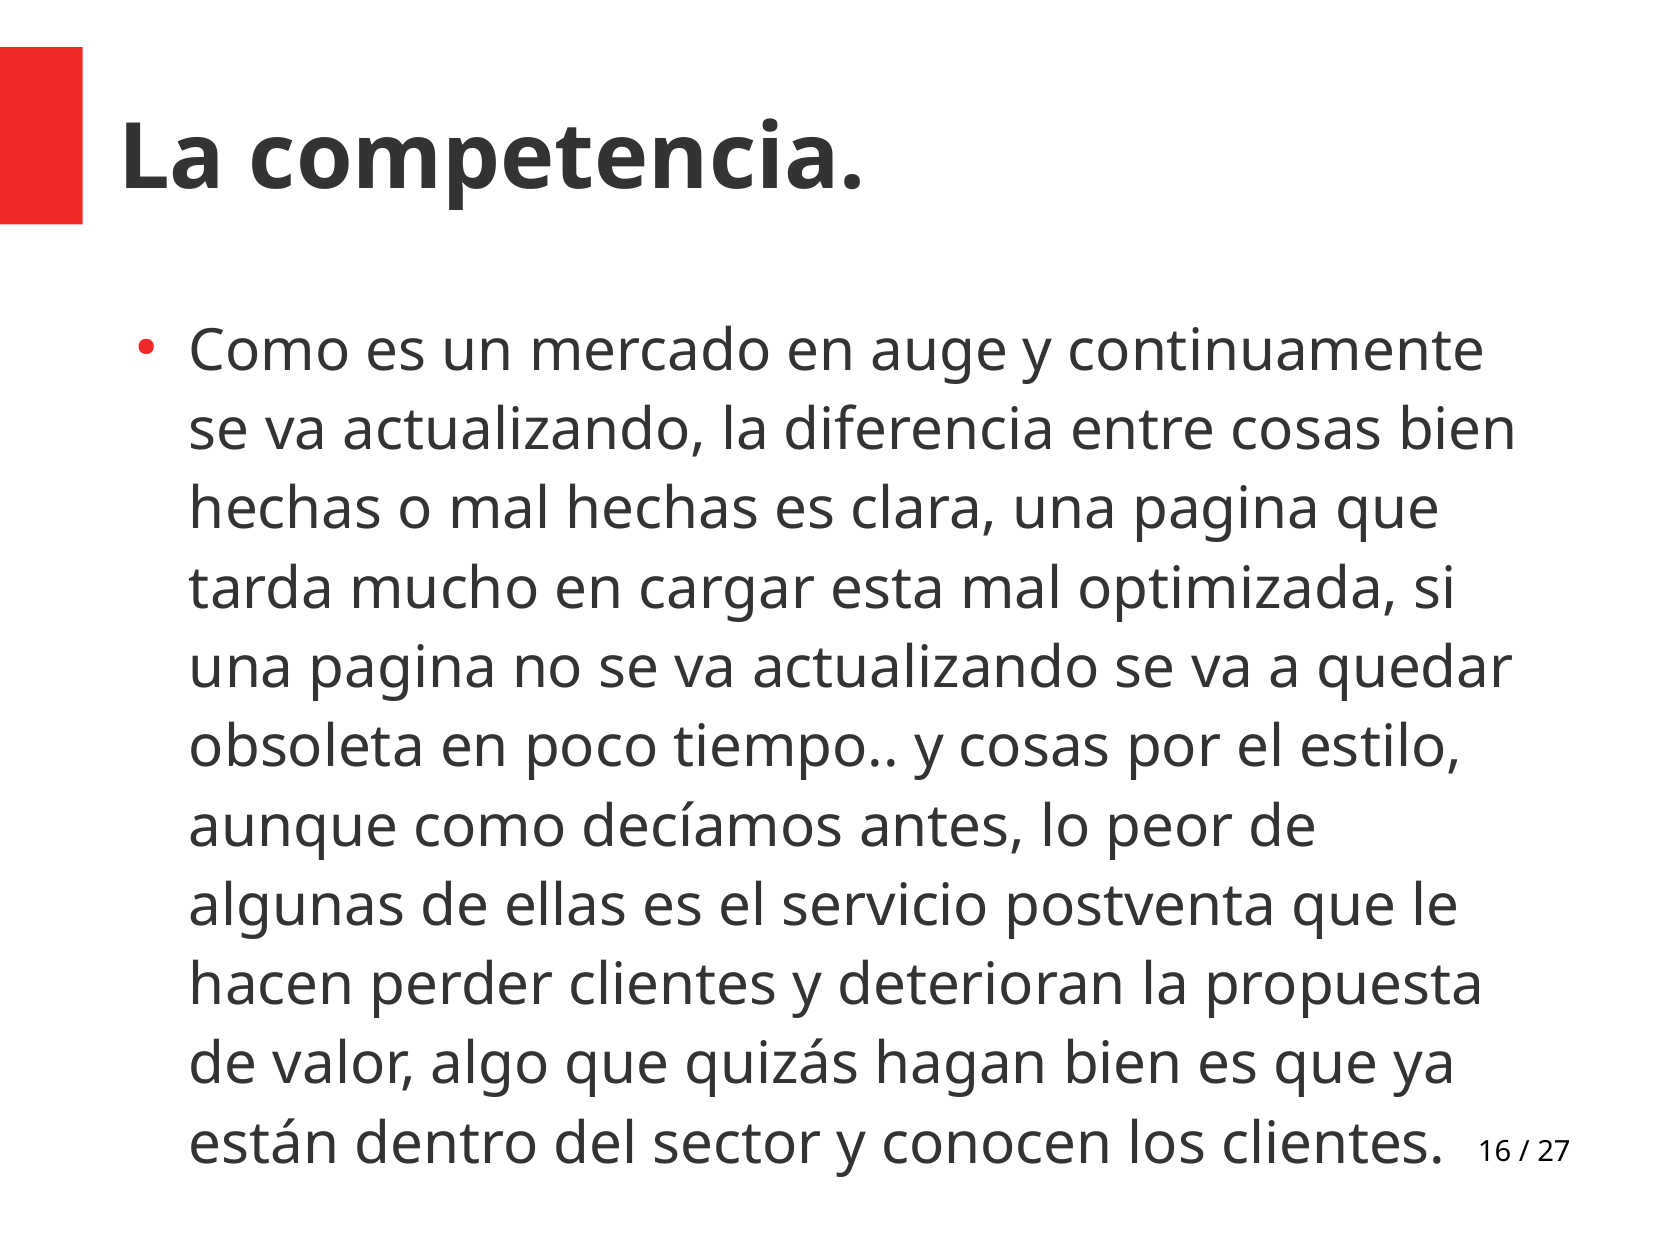

# La competencia.
Como es un mercado en auge y continuamente se va actualizando, la diferencia entre cosas bien hechas o mal hechas es clara, una pagina que tarda mucho en cargar esta mal optimizada, si una pagina no se va actualizando se va a quedar obsoleta en poco tiempo.. y cosas por el estilo, aunque como decíamos antes, lo peor de algunas de ellas es el servicio postventa que le hacen perder clientes y deterioran la propuesta de valor, algo que quizás hagan bien es que ya están dentro del sector y conocen los clientes.
16